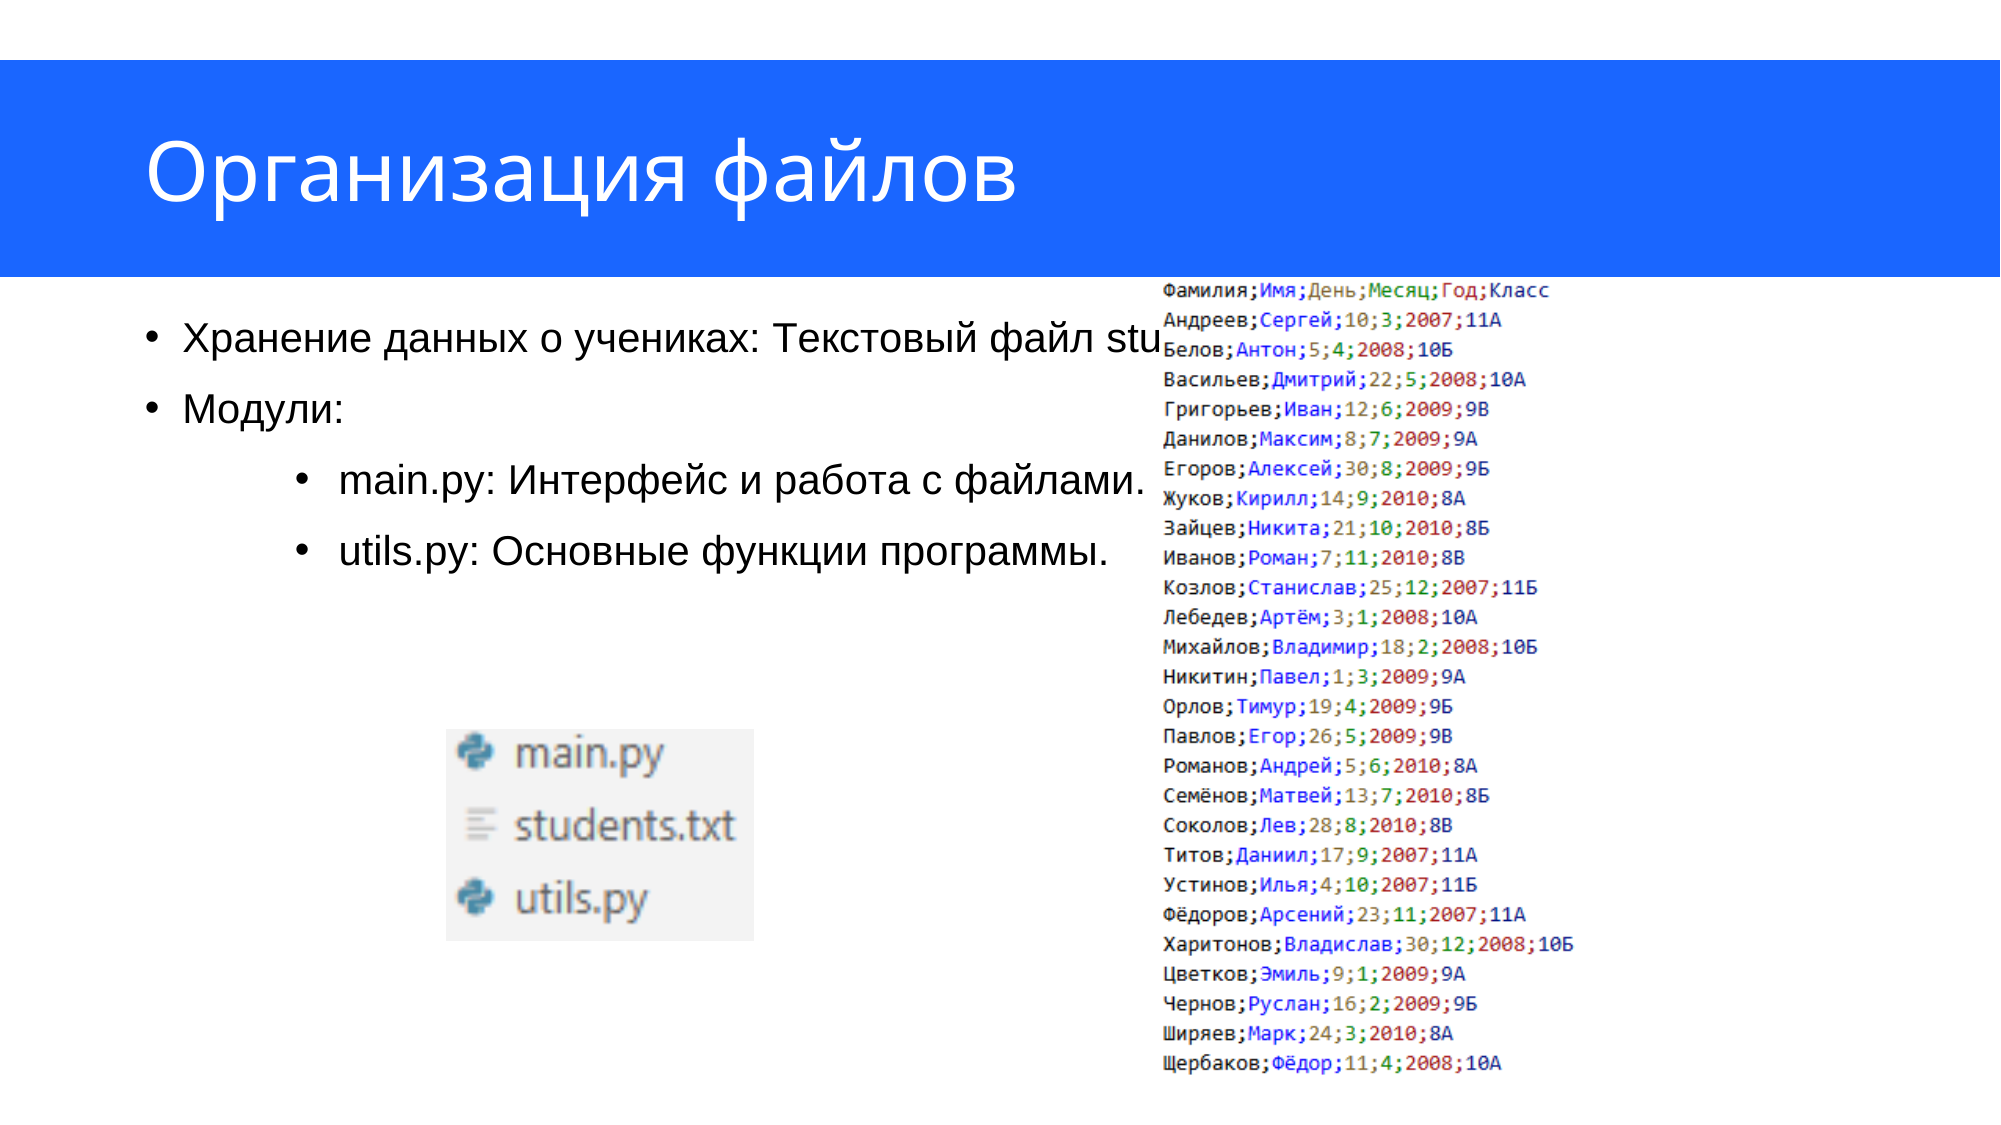

# Организация файлов
Хранение данных о учениках: Текстовый файл students.txt
Модули:​
main.py: Интерфейс и работа с файлами.​
utils.py: Основные функции программы.